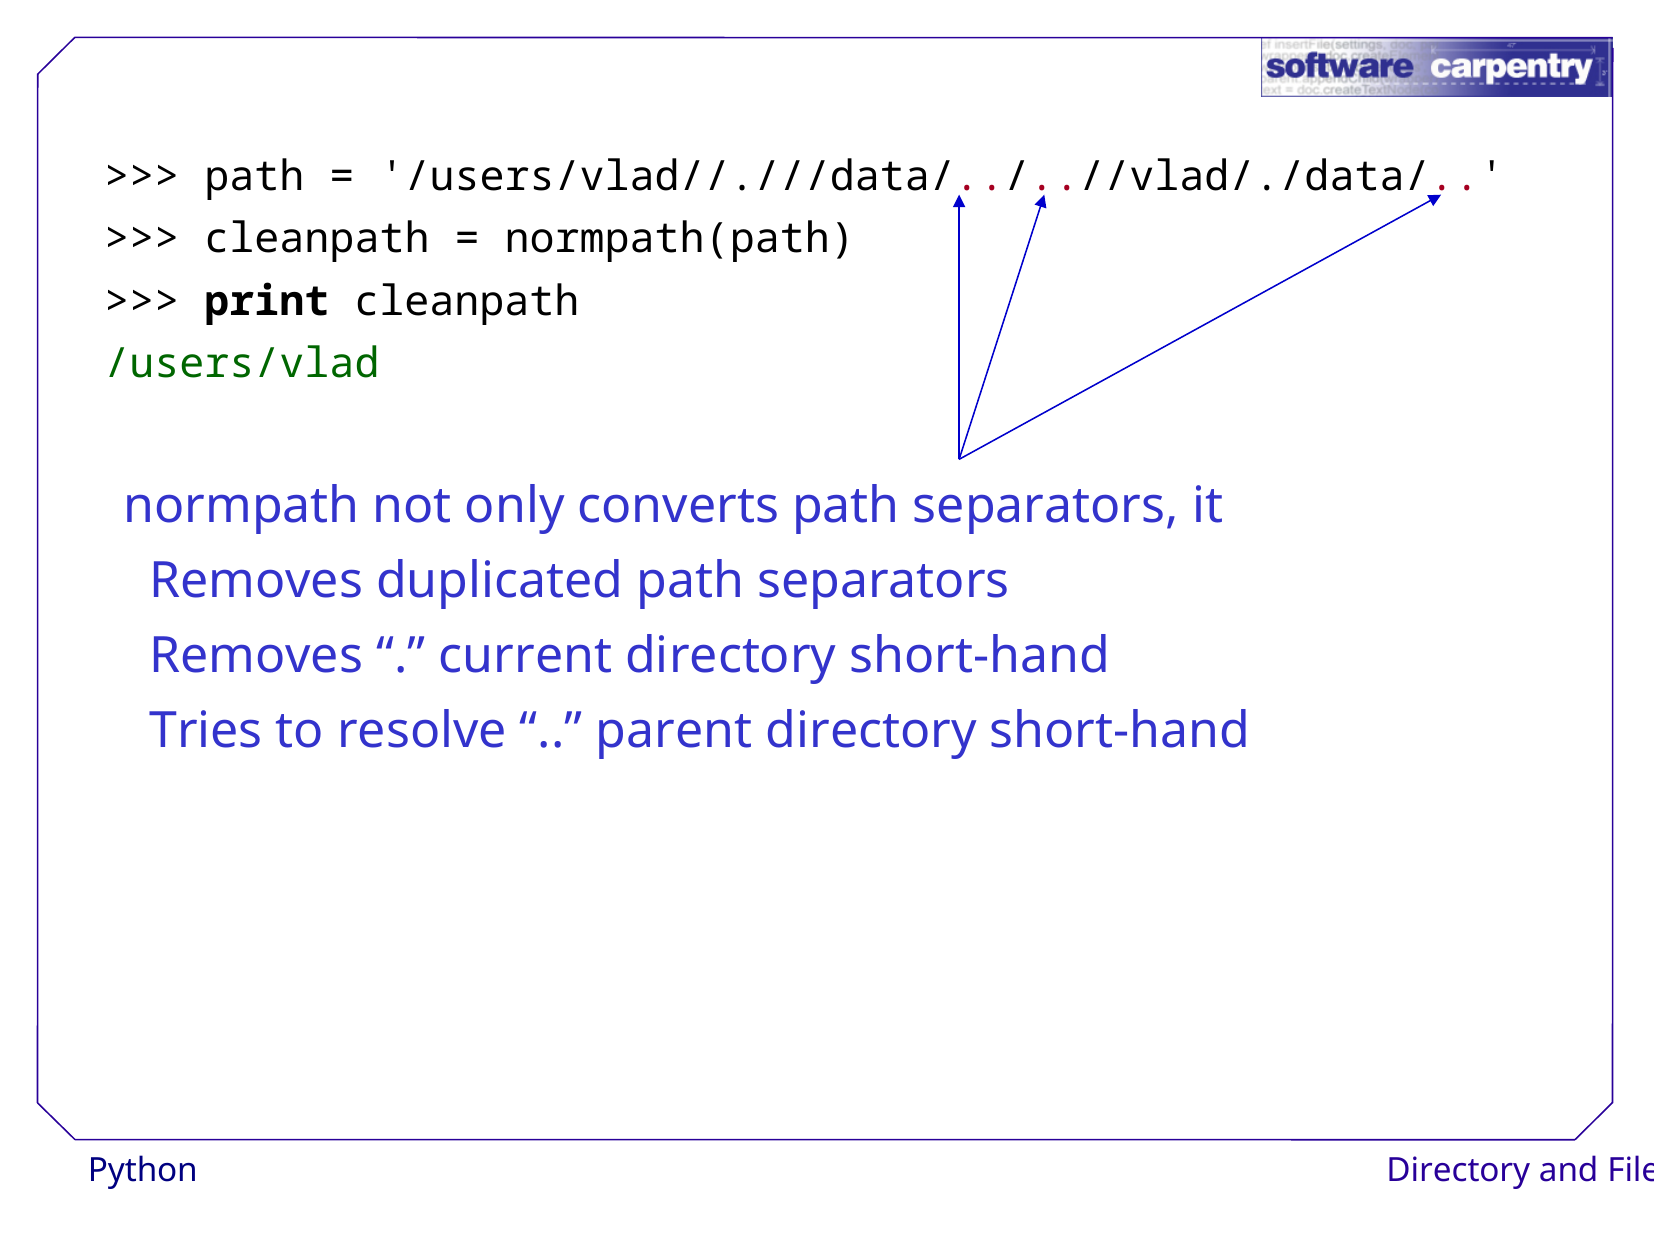

>>> path = '/users/vlad//.///data/../..//vlad/./data/..'
>>> cleanpath = normpath(path)
>>> print cleanpath
/users/vlad
normpath not only converts path separators, it
 Removes duplicated path separators
 Removes “.” current directory short-hand
 Tries to resolve “..” parent directory short-hand